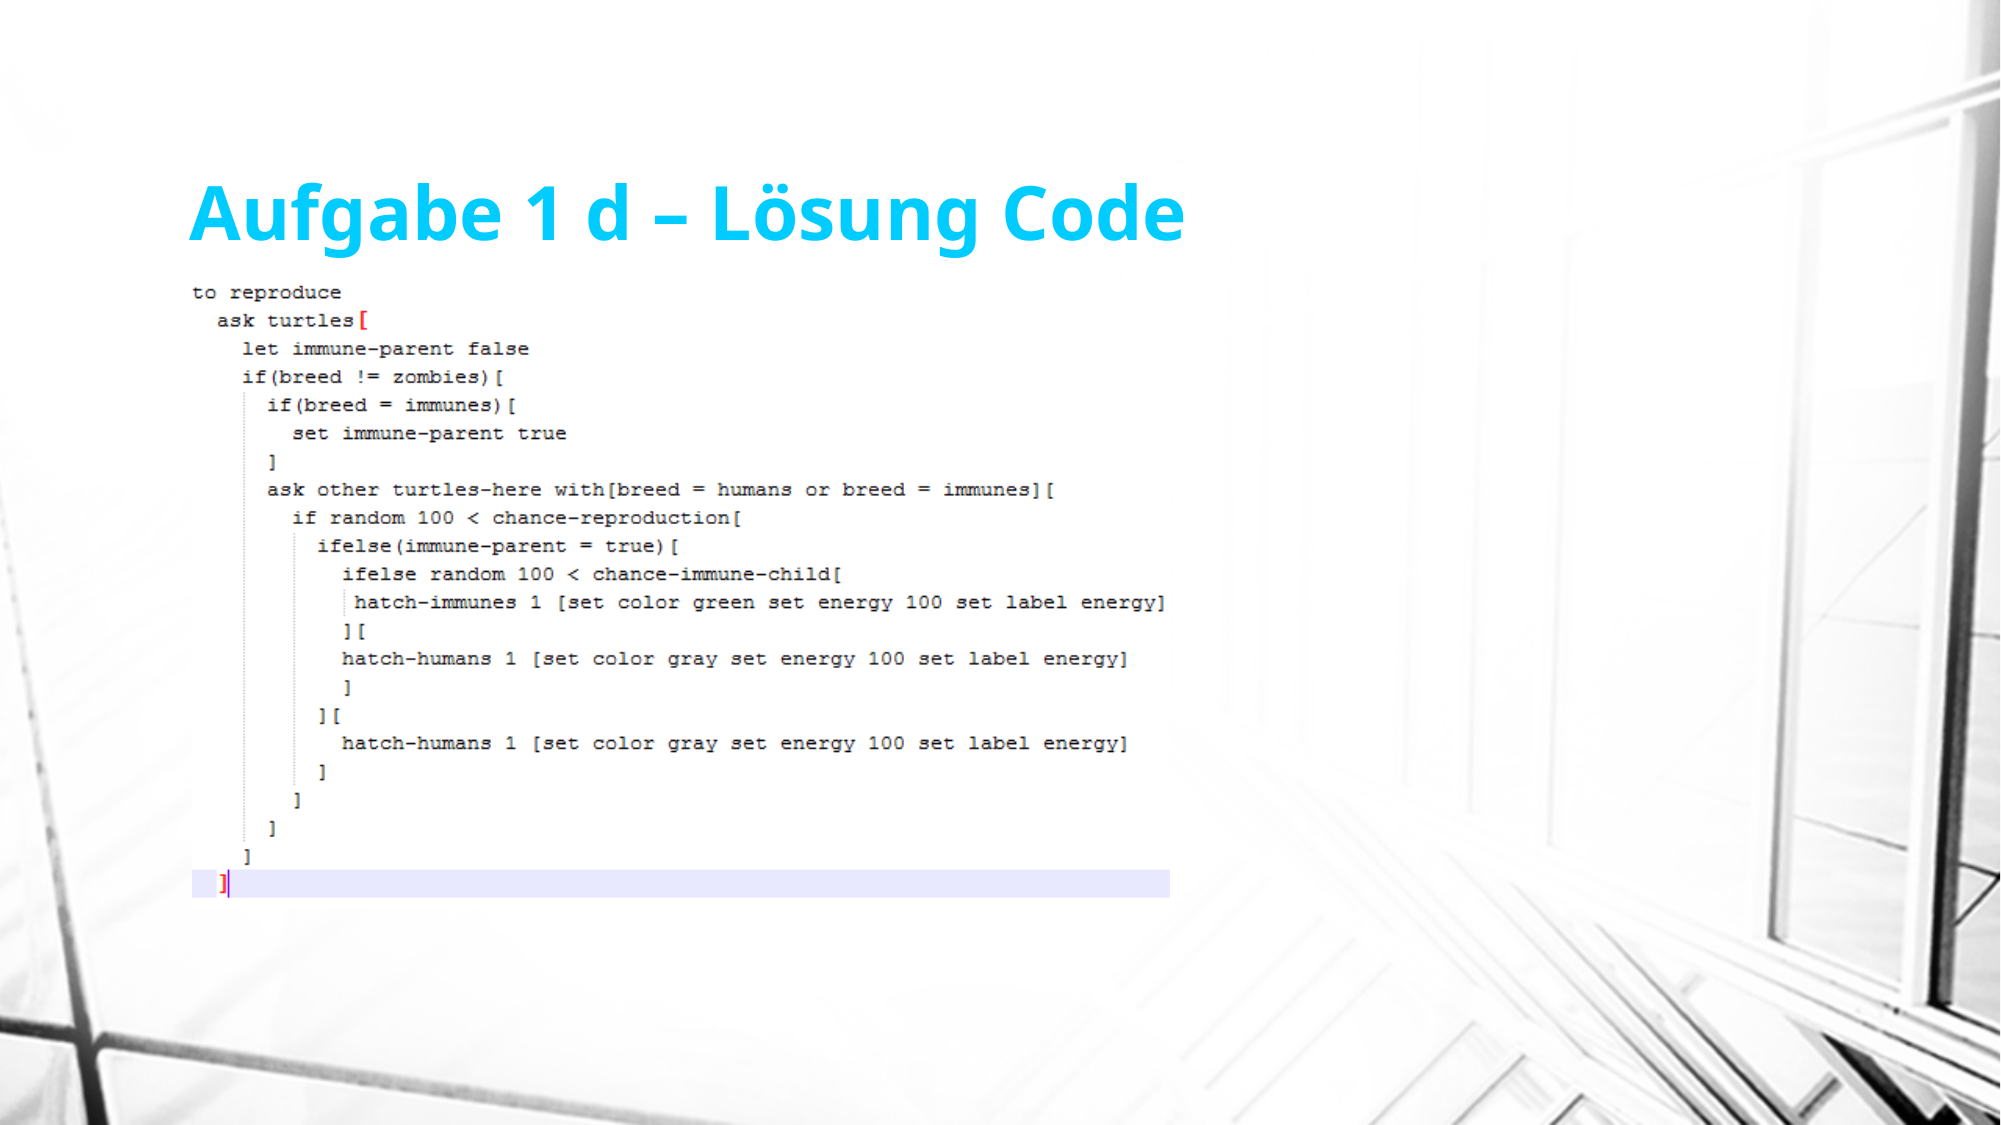

# Aufgabe 1 d – Lösung Code